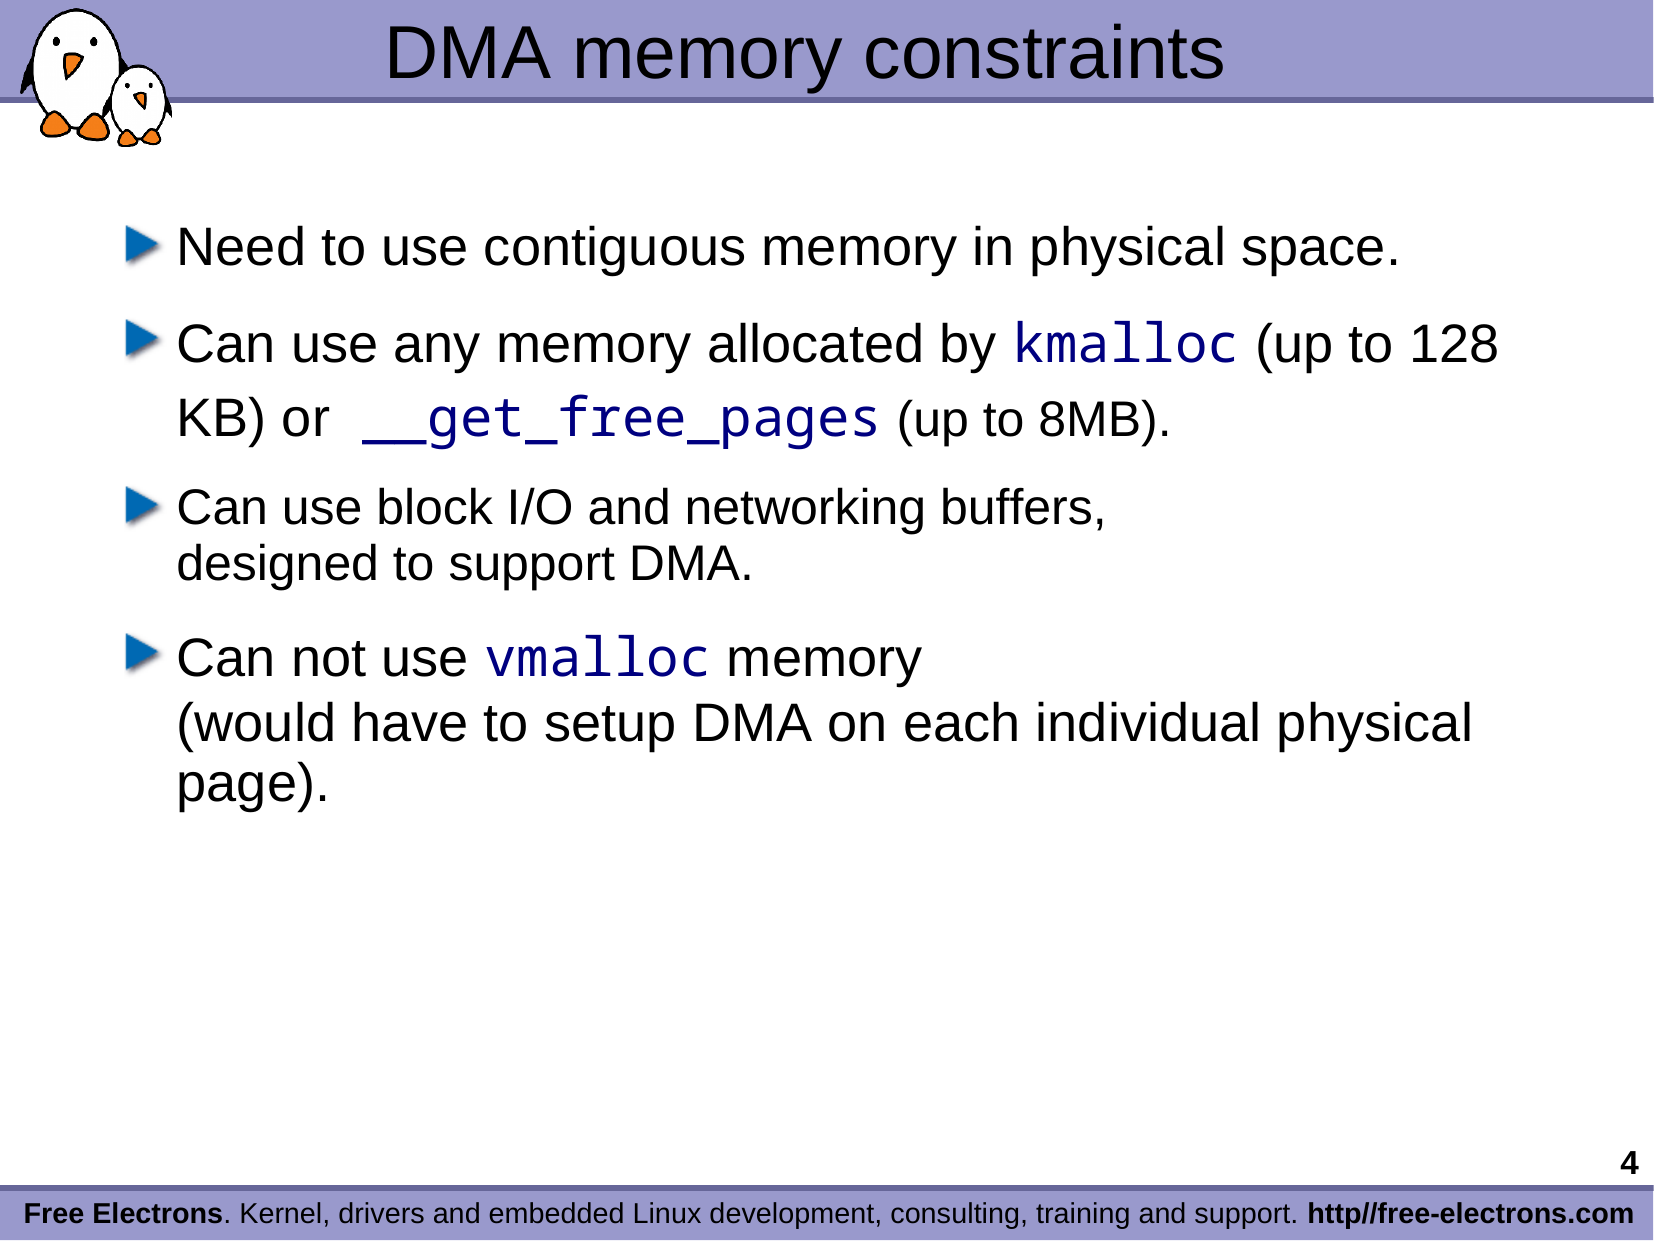

# DMA memory constraints
Need to use contiguous memory in physical space.
Can use any memory allocated by kmalloc (up to 128 KB) or __get_free_pages (up to 8MB).
Can use block I/O and networking buffers,
designed to support DMA.
Can not use vmalloc memory
(would have to setup DMA on each individual physical page).